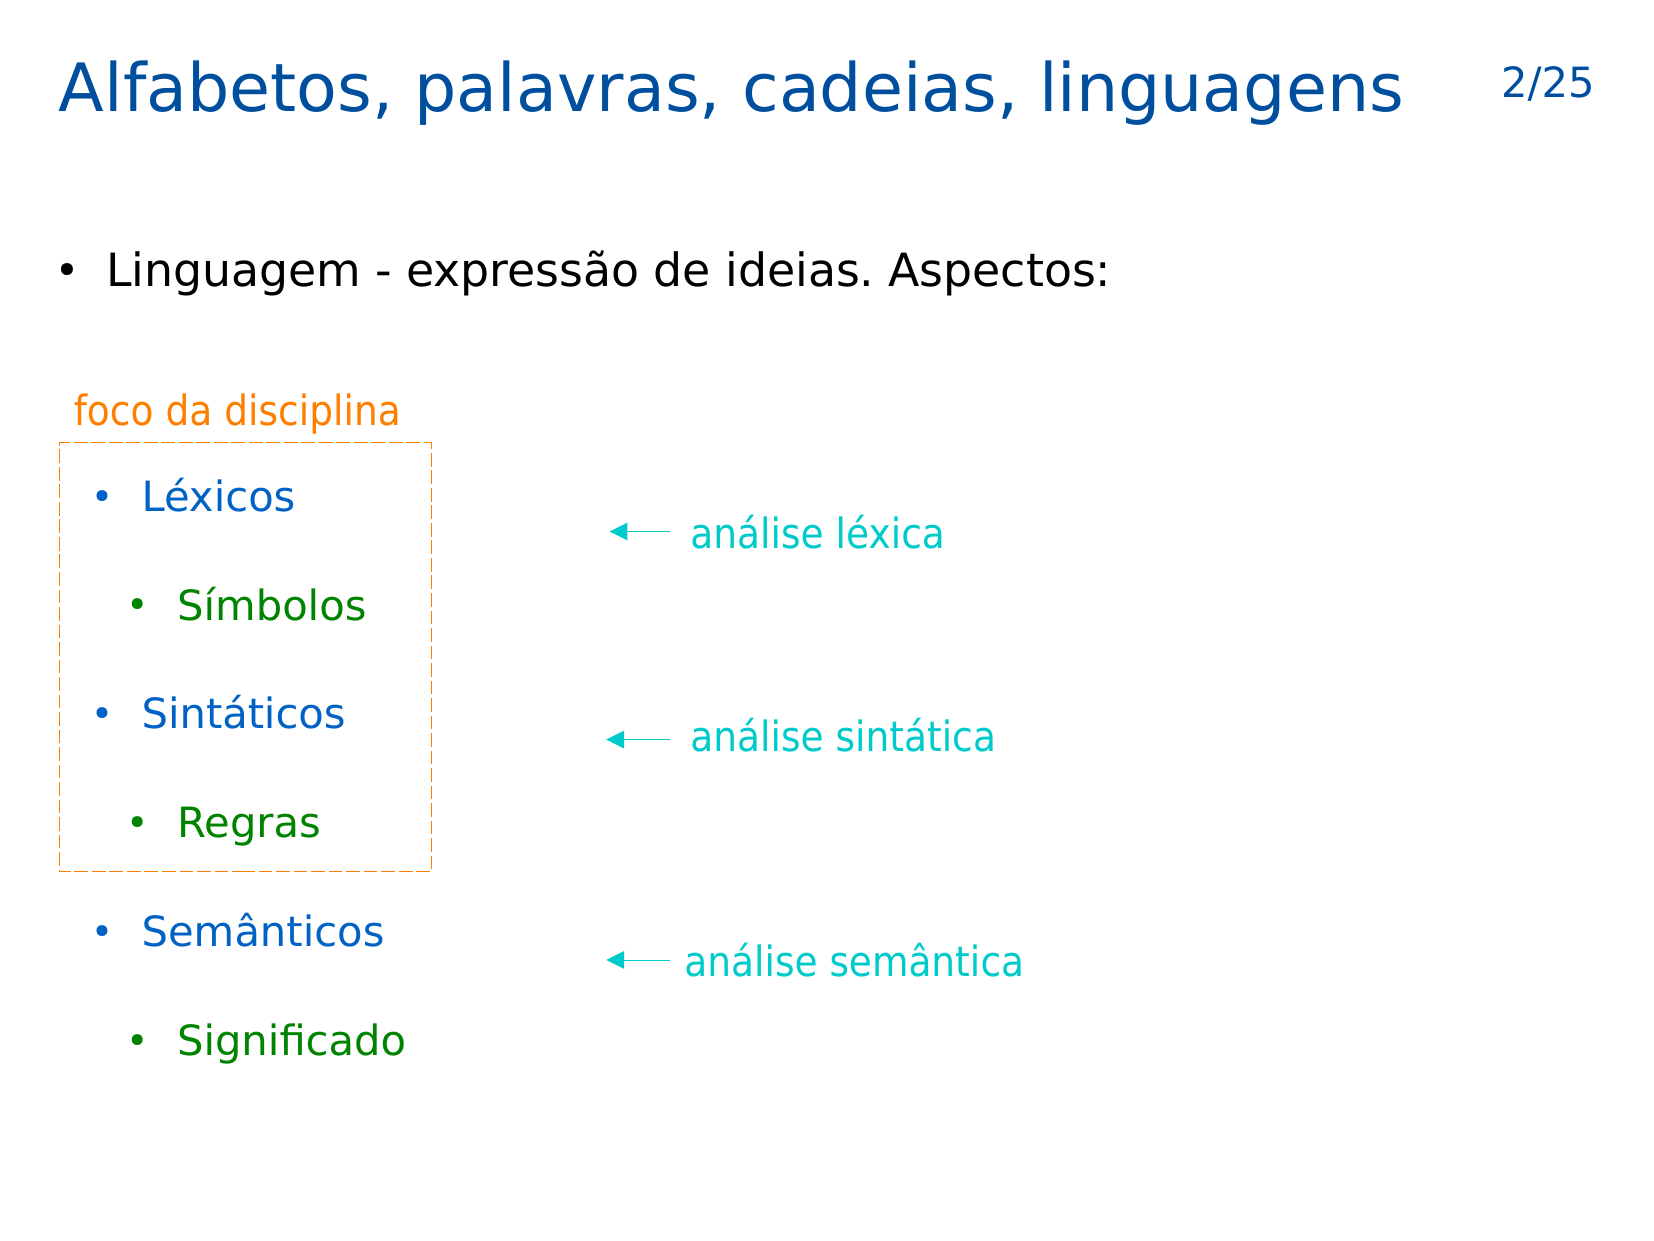

Alfabetos, palavras, cadeias, linguagens
2
# Linguagem - expressão de ideias. Aspectos:
Léxicos
Símbolos
Sintáticos
Regras
Semânticos
Significado
foco da disciplina
análise léxica
análise sintática
análise semântica